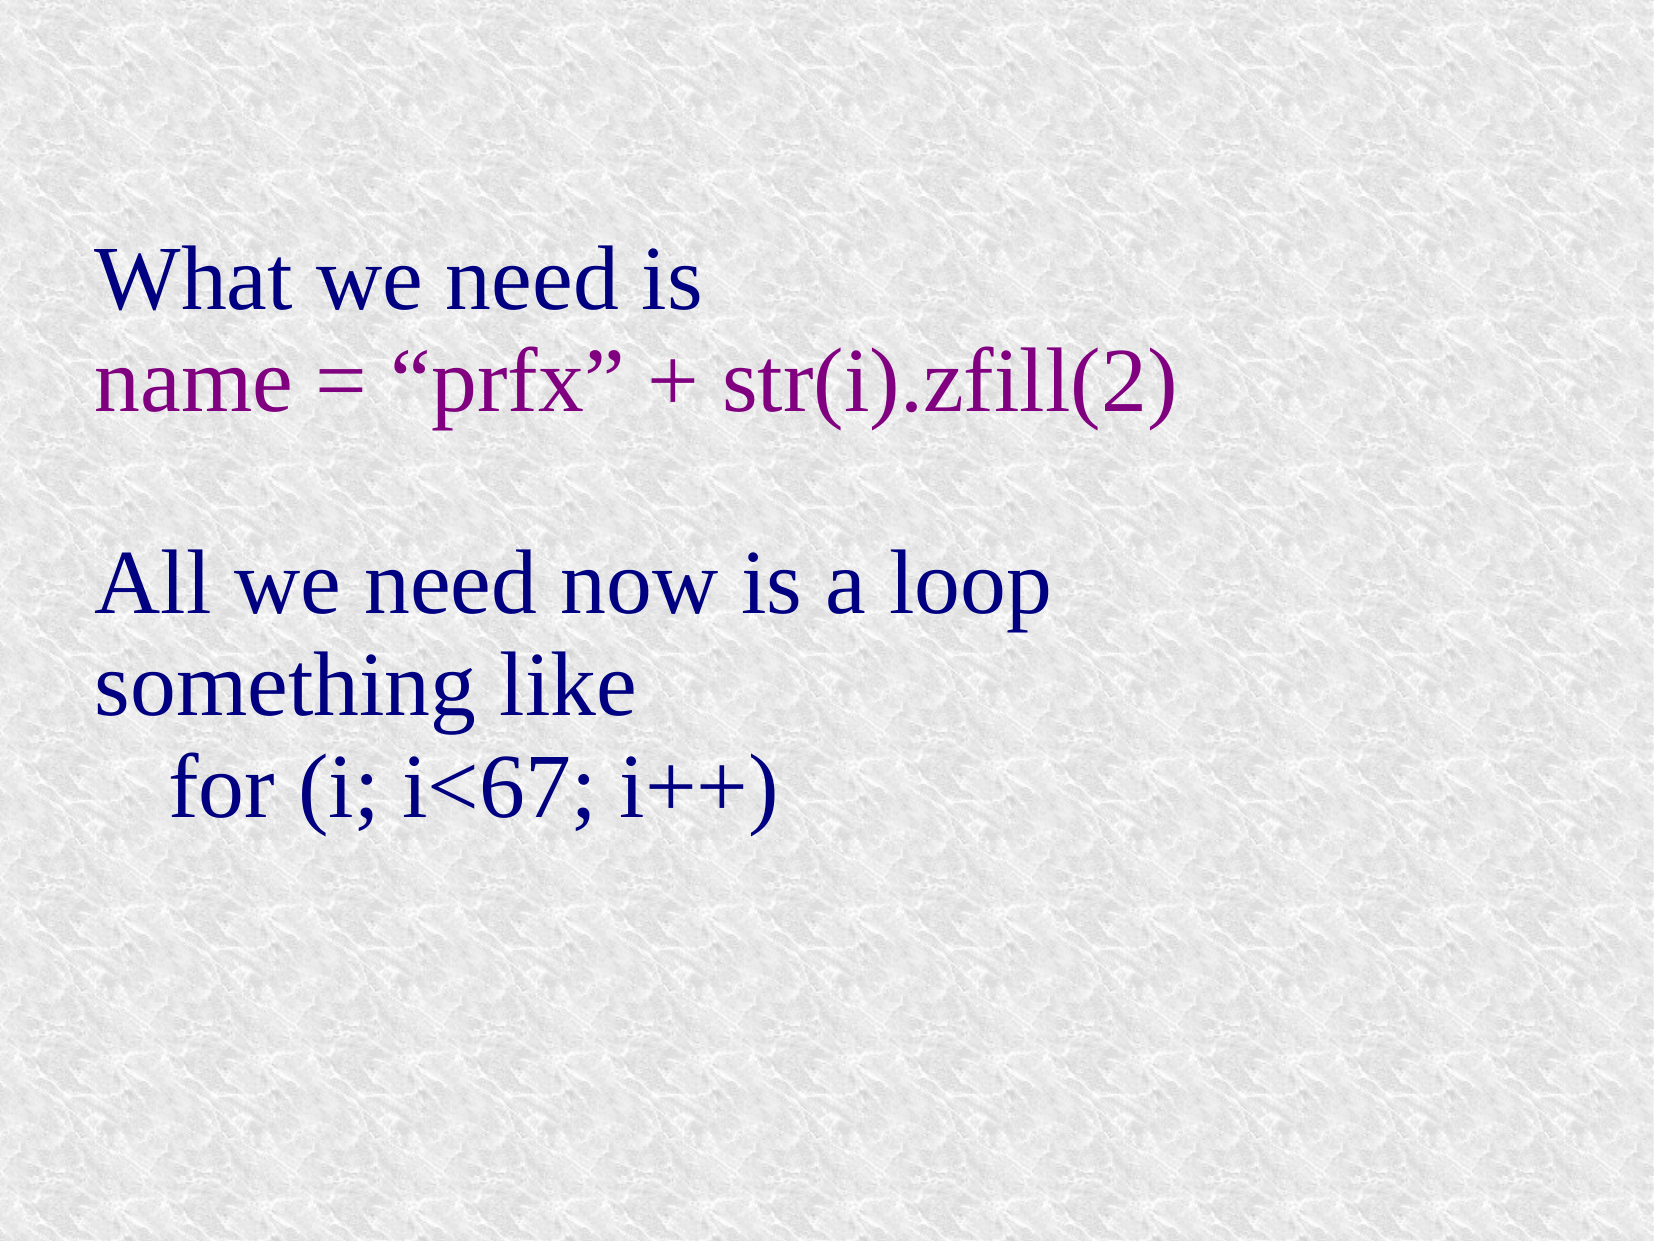

# What we need is name = “prfx” + str(i).zfill(2) All we need now is a loop something like for (i; i<67; i++)